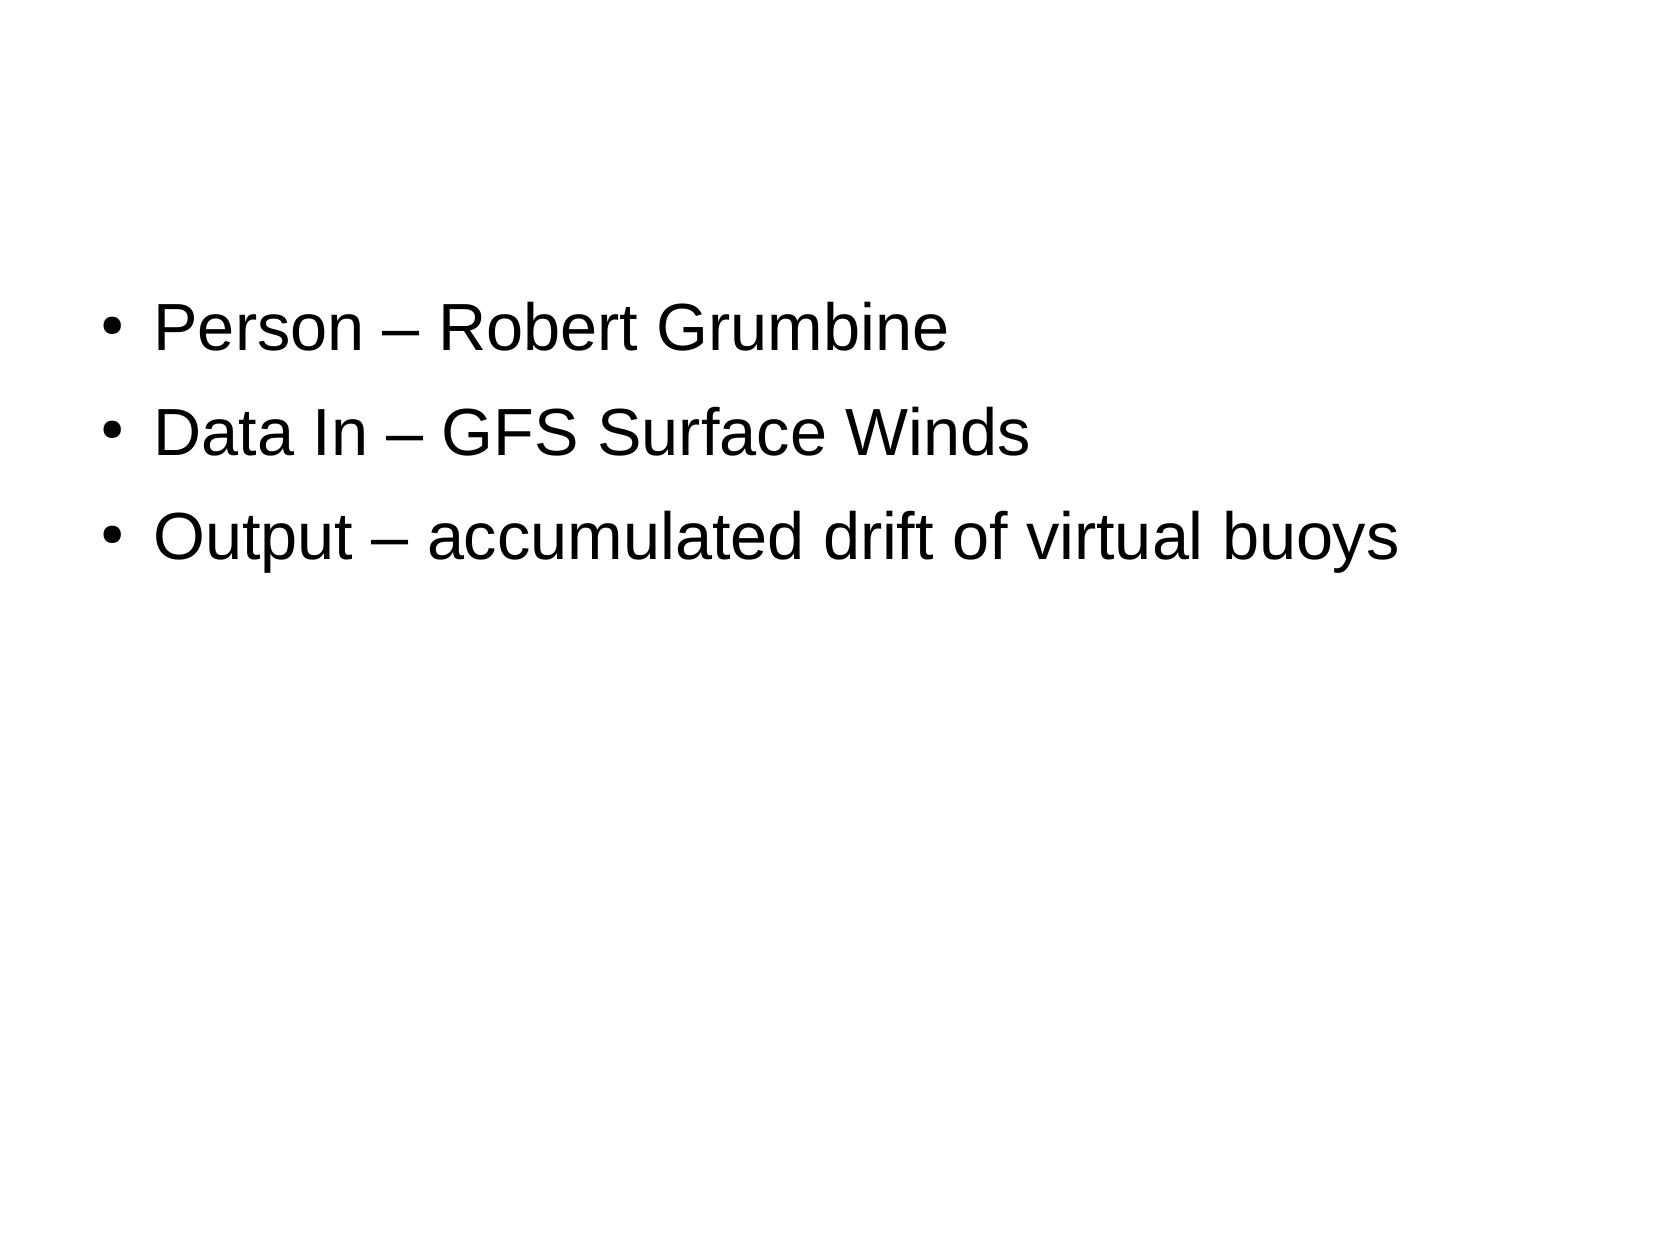

#
Person – Robert Grumbine
Data In – GFS Surface Winds
Output – accumulated drift of virtual buoys